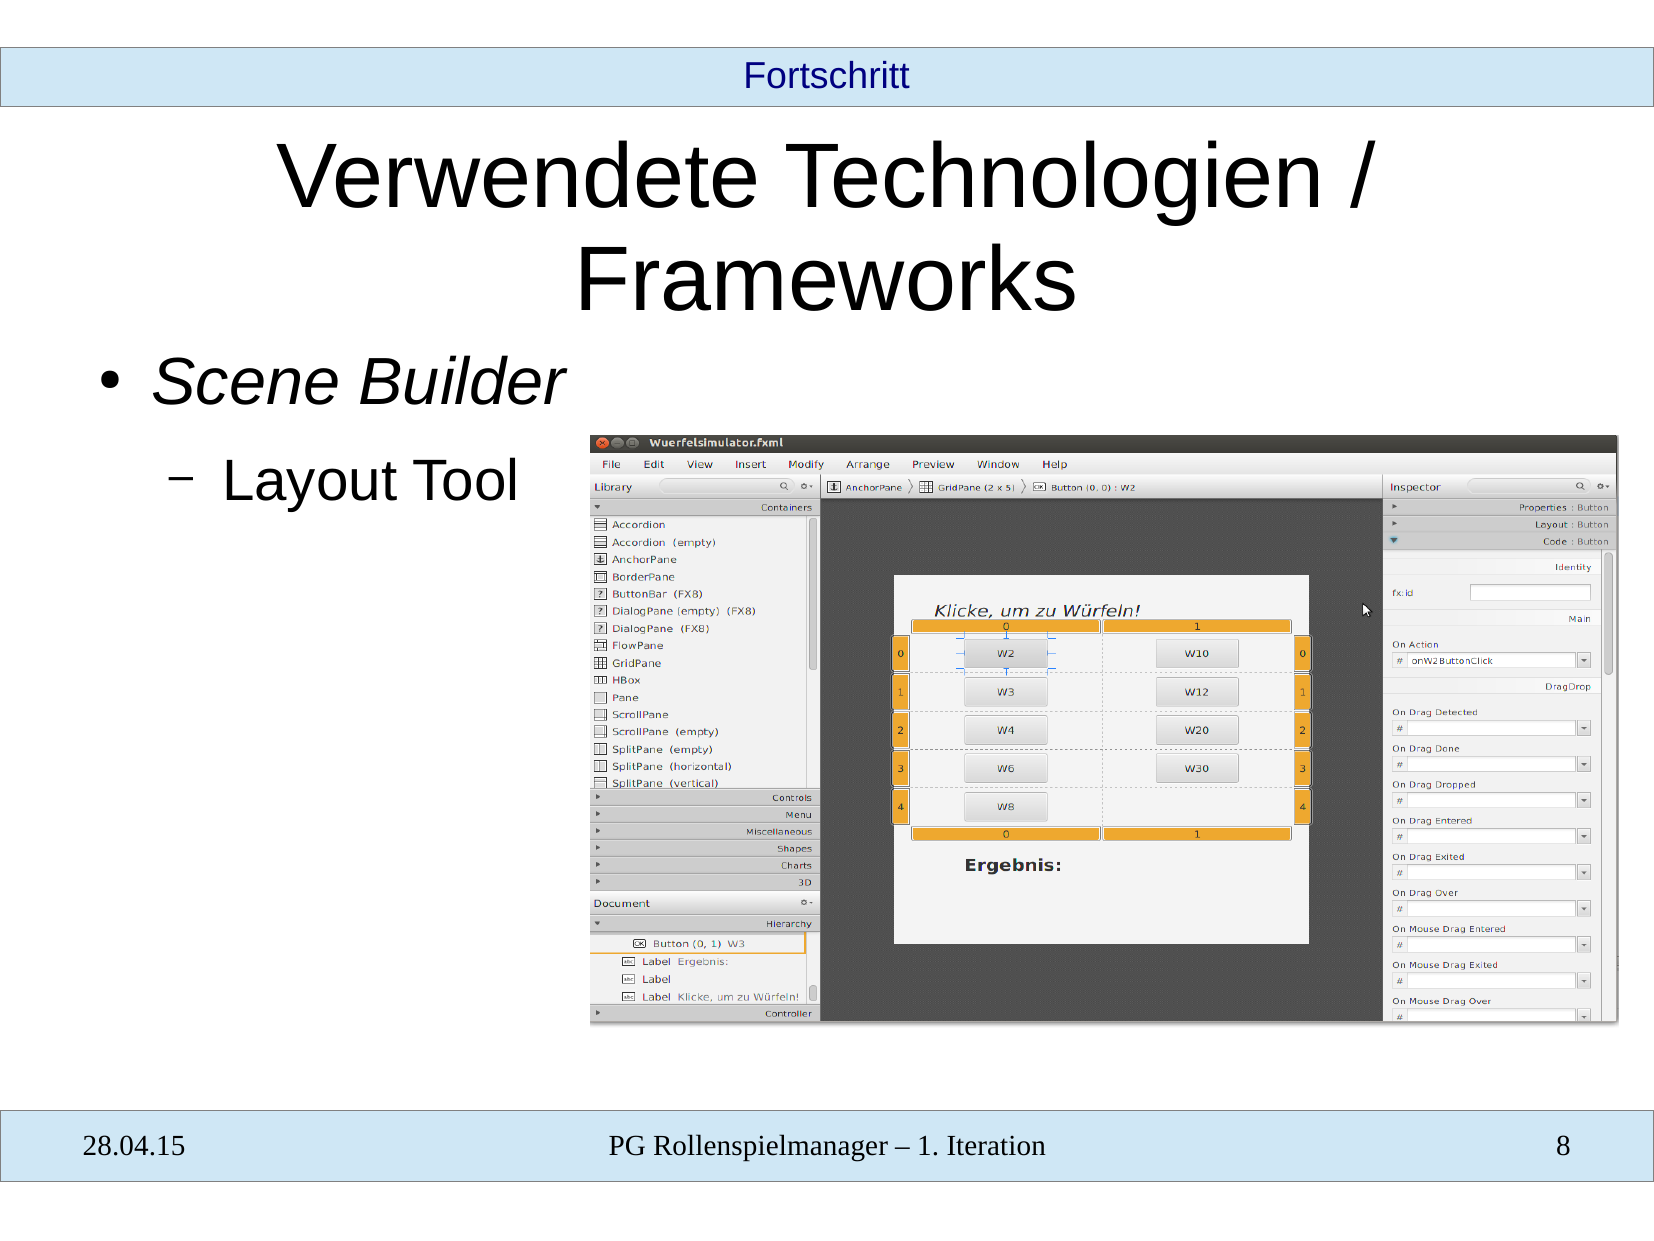

Fortschritt
# Verwendete Technologien / Frameworks
Scene Builder
Layout Tool
28.04.15
PG Rollenspielmanager - 1. Iteration
8